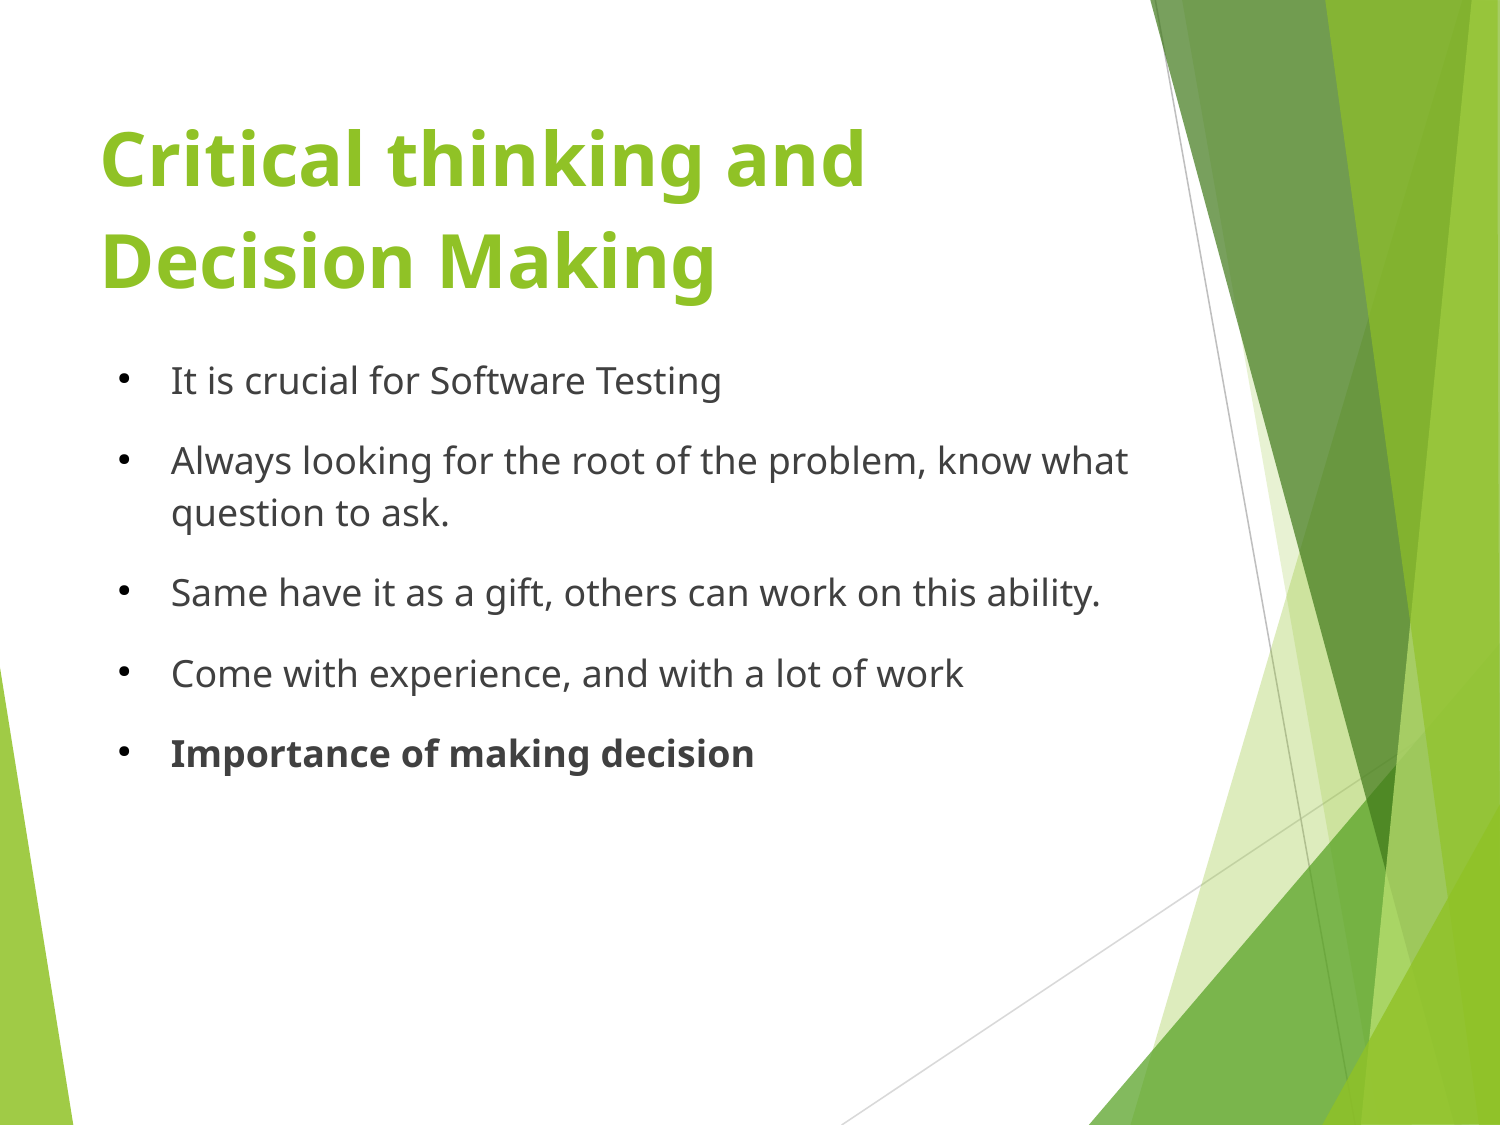

# Critical thinking and Decision Making
It is crucial for Software Testing
Always looking for the root of the problem, know what question to ask.
Same have it as a gift, others can work on this ability.
Come with experience, and with a lot of work
Importance of making decision